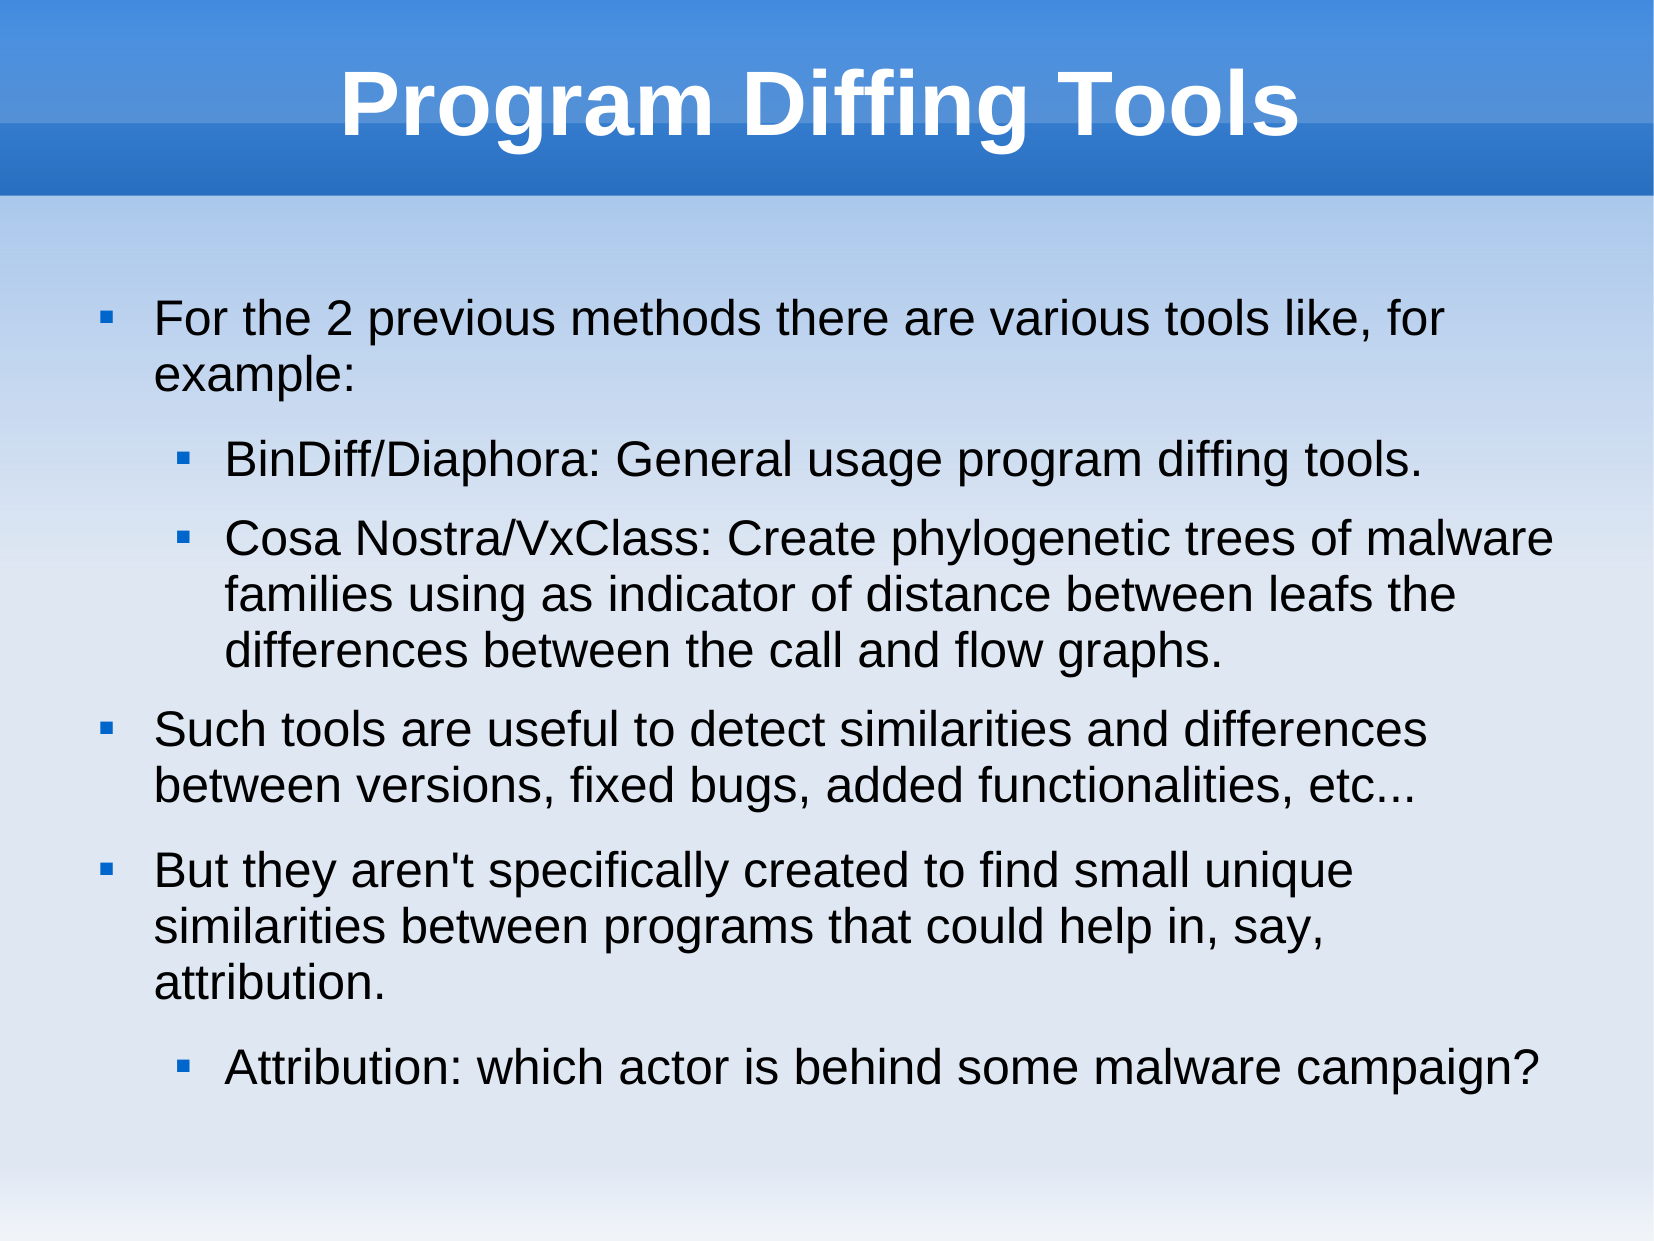

# Program Diffing Tools
For the 2 previous methods there are various tools like, for example:
BinDiff/Diaphora: General usage program diffing tools.
Cosa Nostra/VxClass: Create phylogenetic trees of malware families using as indicator of distance between leafs the differences between the call and flow graphs.
Such tools are useful to detect similarities and differences between versions, fixed bugs, added functionalities, etc...
But they aren't specifically created to find small unique similarities between programs that could help in, say, attribution.
Attribution: which actor is behind some malware campaign?